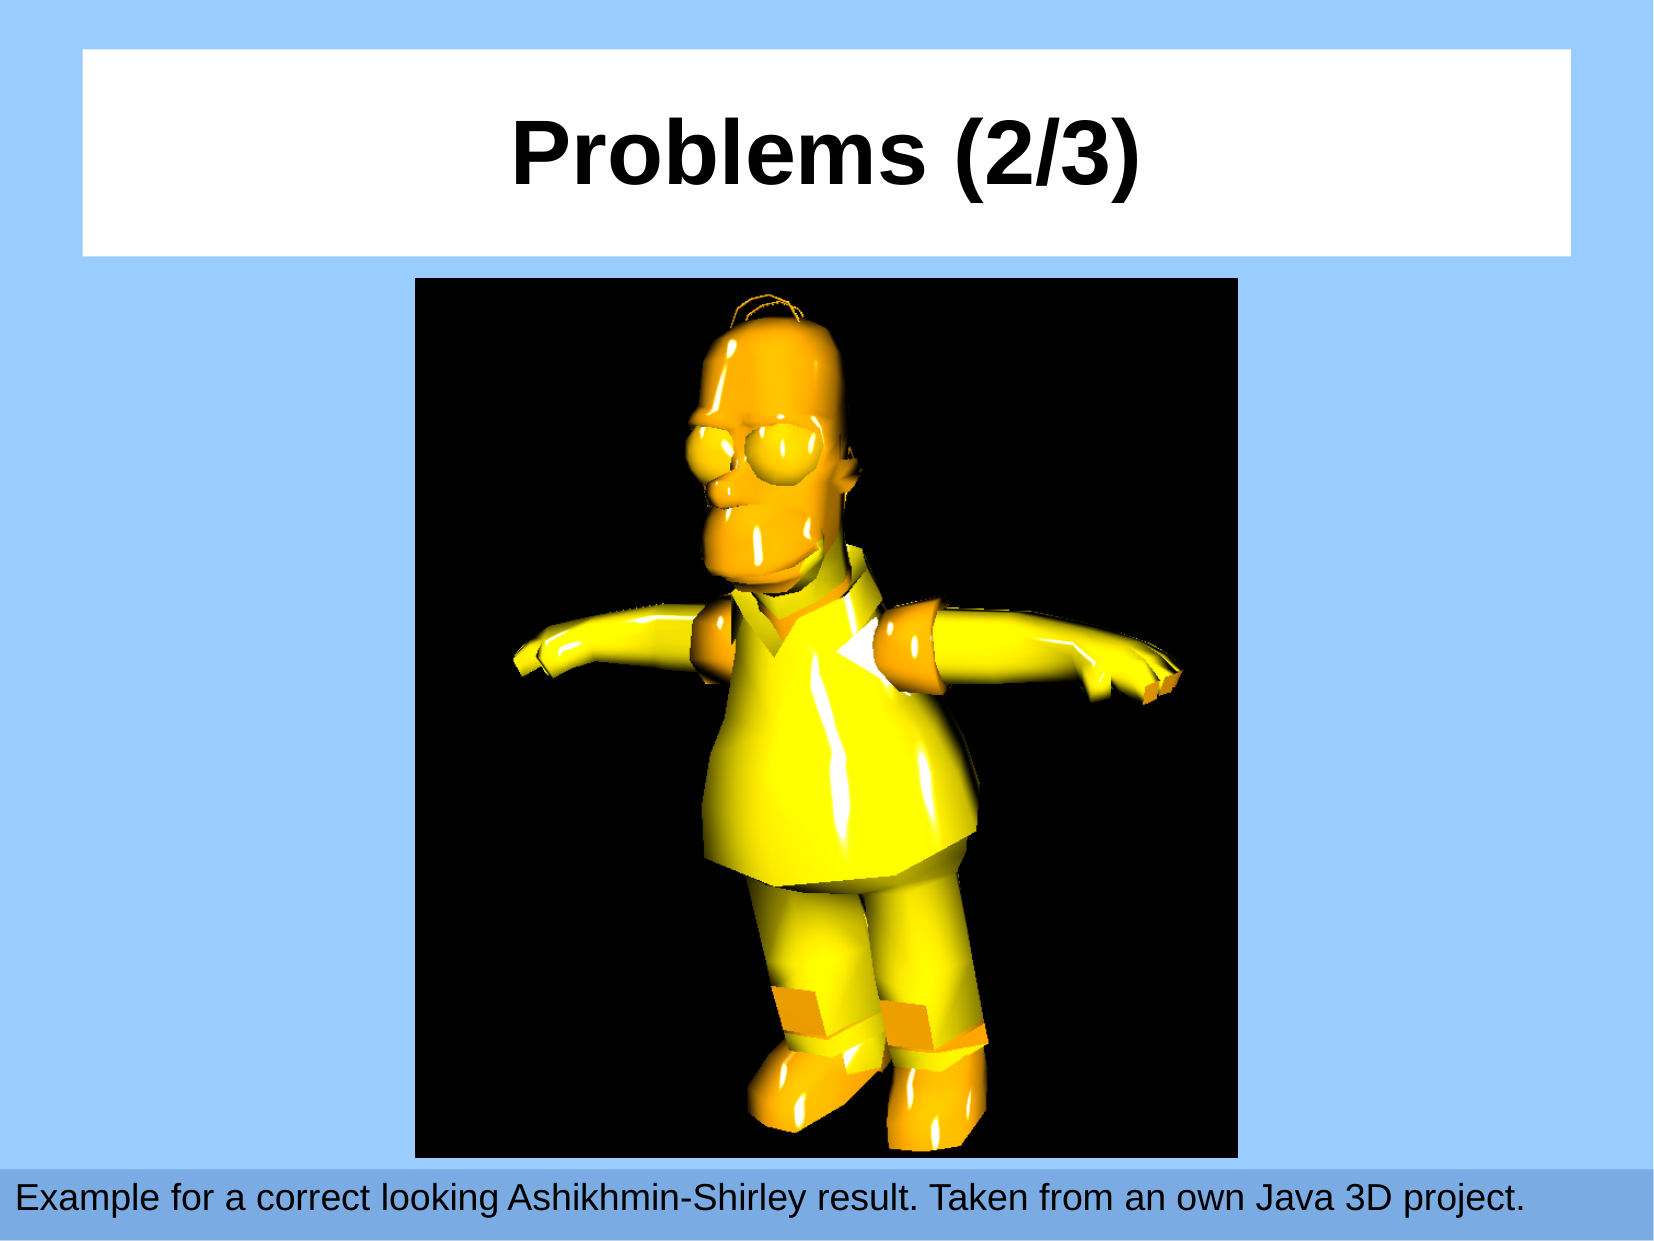

# Problems (2/3)
Example for a correct looking Ashikhmin-Shirley result. Taken from an own Java 3D project.